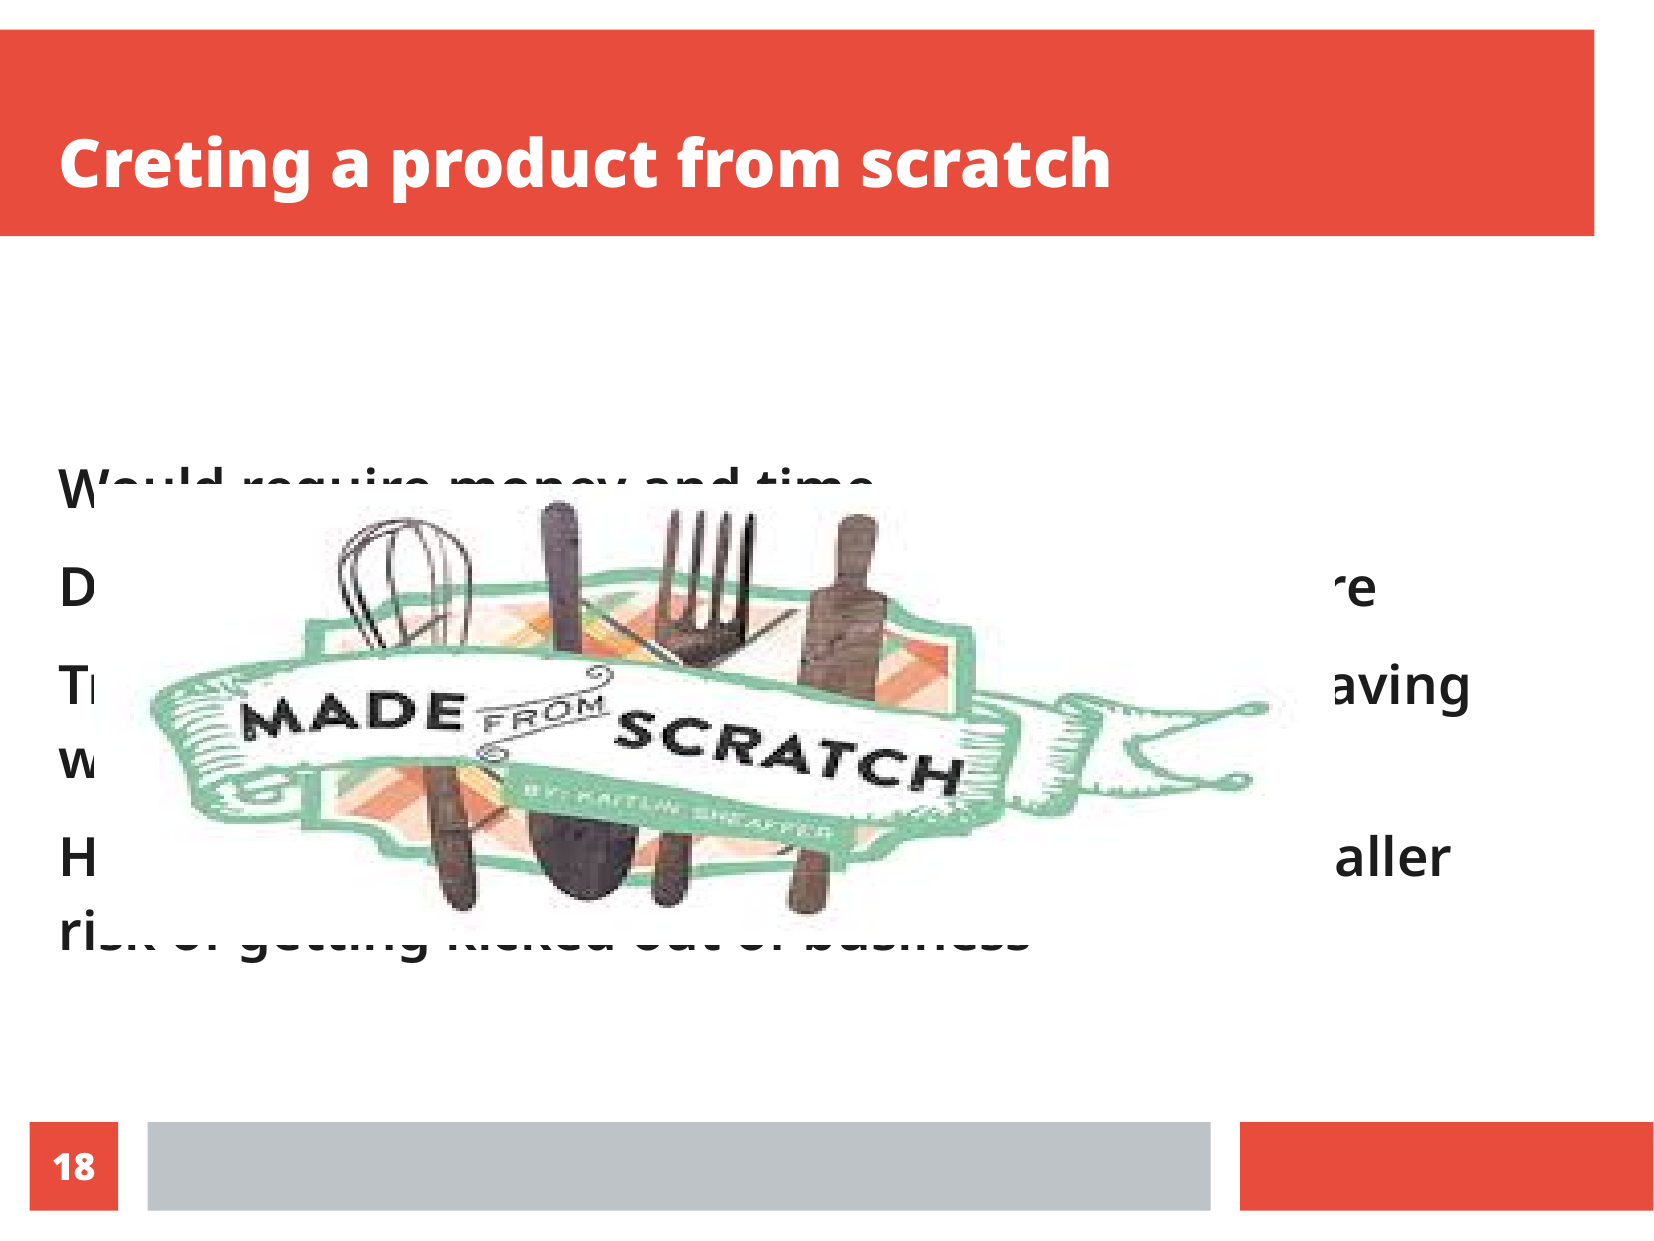

# Creting a product from scratch
Would require money and time
Due to quality requirement necessary for the core
Trying to partner with high street broker after having working MVP
Huge risk that we will not find partner, much smaller risk of getting kicked out of business
18